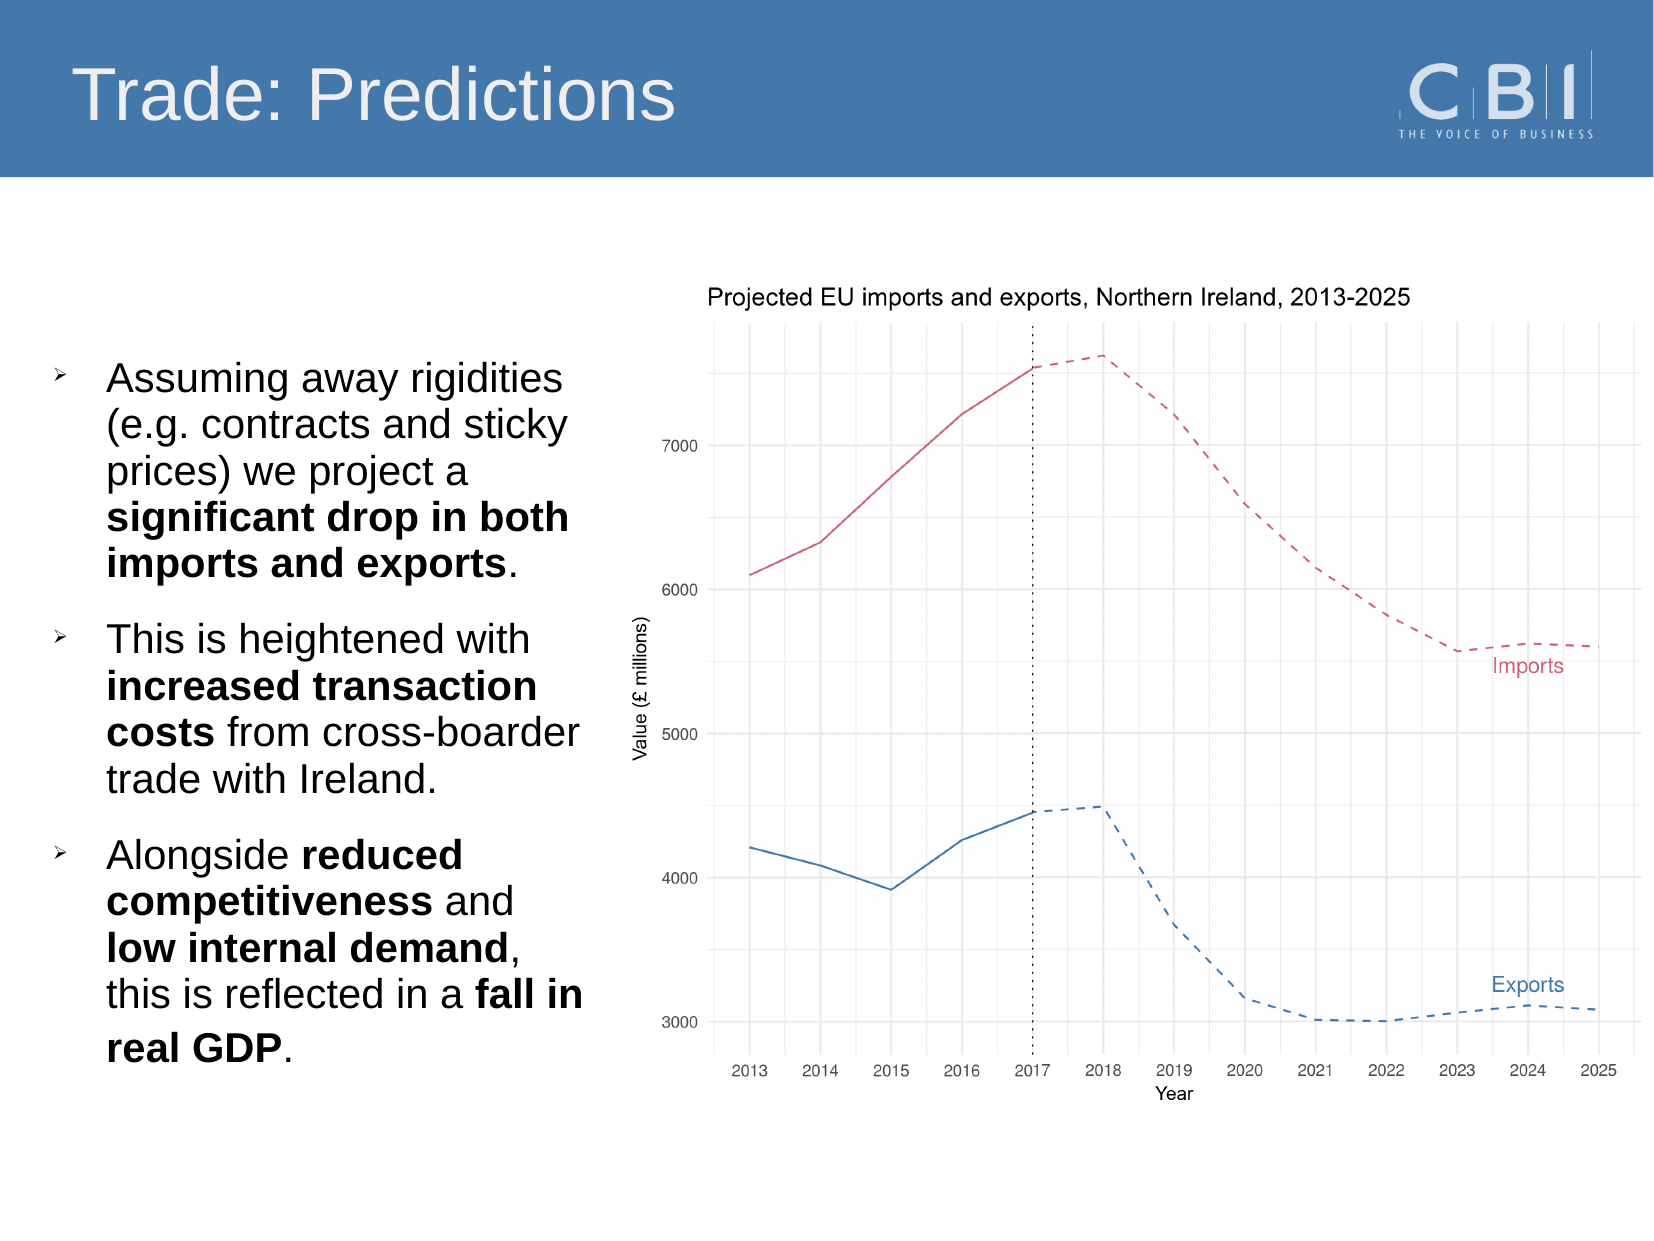

# Trade: Predictions
Assuming away rigidities (e.g. contracts and sticky prices) we project a significant drop in both imports and exports.
This is heightened with increased transaction costs from cross-boarder trade with Ireland.
Alongside reduced competitiveness and low internal demand, this is reflected in a fall in real GDP.